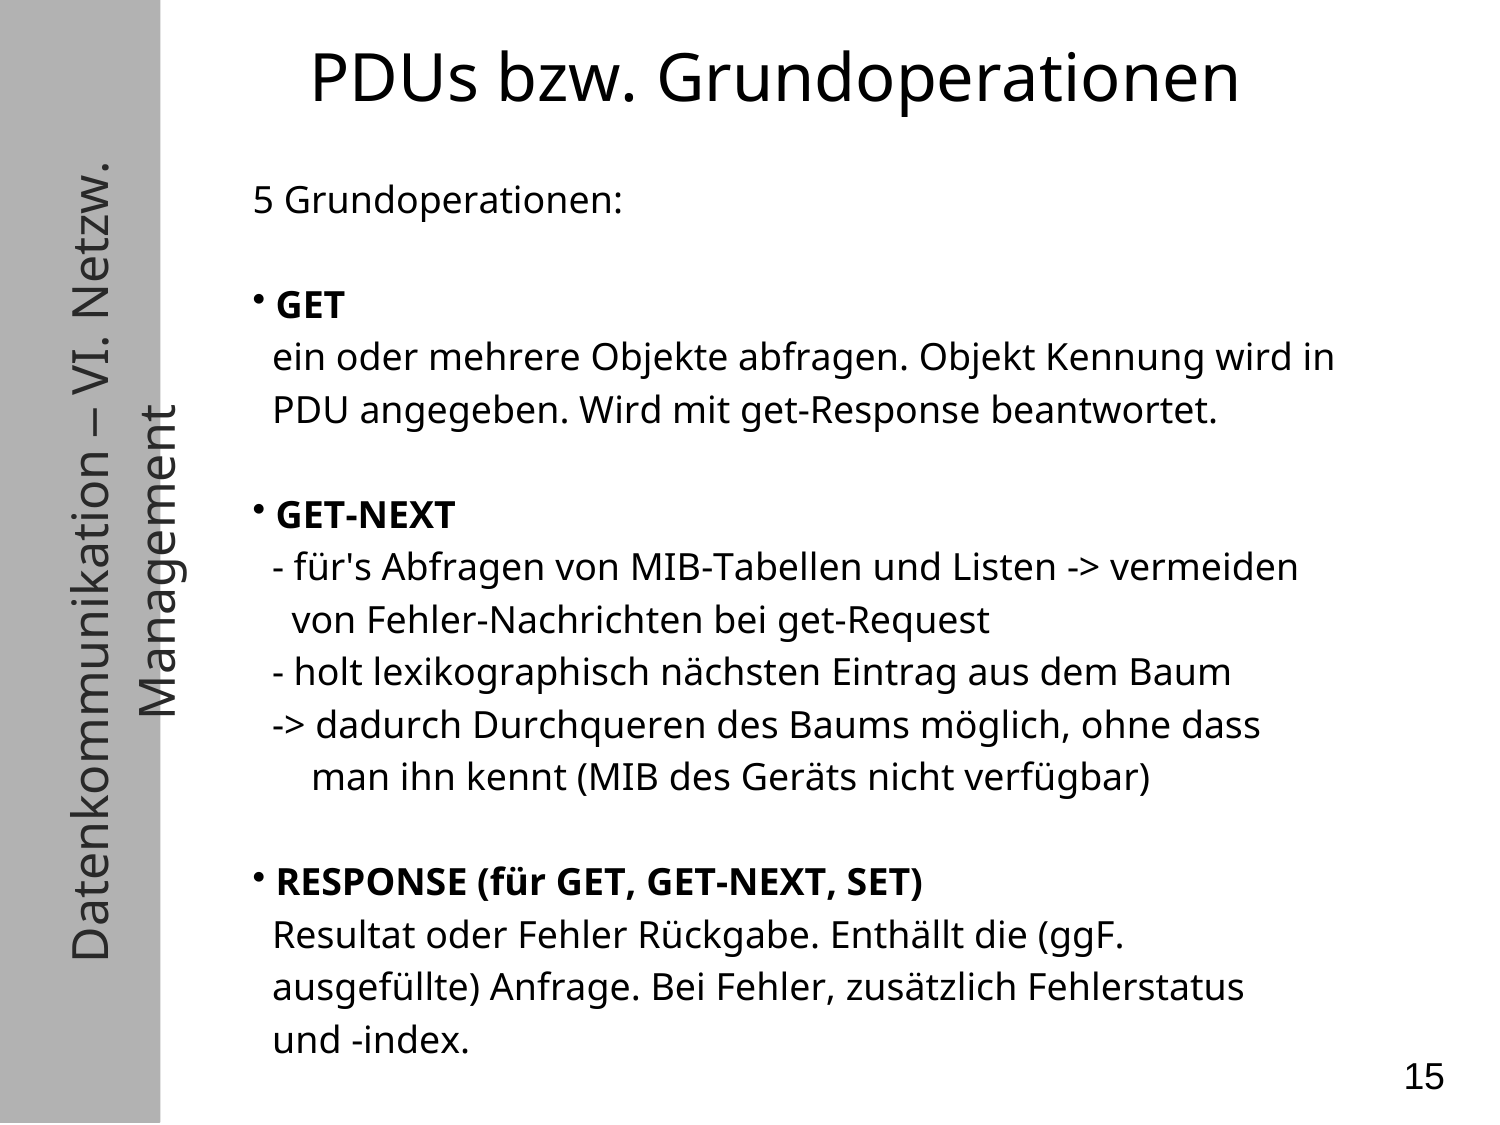

PDUs bzw. Grundoperationen
5 Grundoperationen:
 GET
 ein oder mehrere Objekte abfragen. Objekt Kennung wird in
 PDU angegeben. Wird mit get-Response beantwortet.
 GET-NEXT
 - für's Abfragen von MIB-Tabellen und Listen -> vermeiden
 von Fehler-Nachrichten bei get-Request
 - holt lexikographisch nächsten Eintrag aus dem Baum
 -> dadurch Durchqueren des Baums möglich, ohne dass
 man ihn kennt (MIB des Geräts nicht verfügbar)
 RESPONSE (für GET, GET-NEXT, SET)
 Resultat oder Fehler Rückgabe. Enthällt die (ggF.
 ausgefüllte) Anfrage. Bei Fehler, zusätzlich Fehlerstatus
 und -index.
Datenkommunikation – VI. Netzw. Management